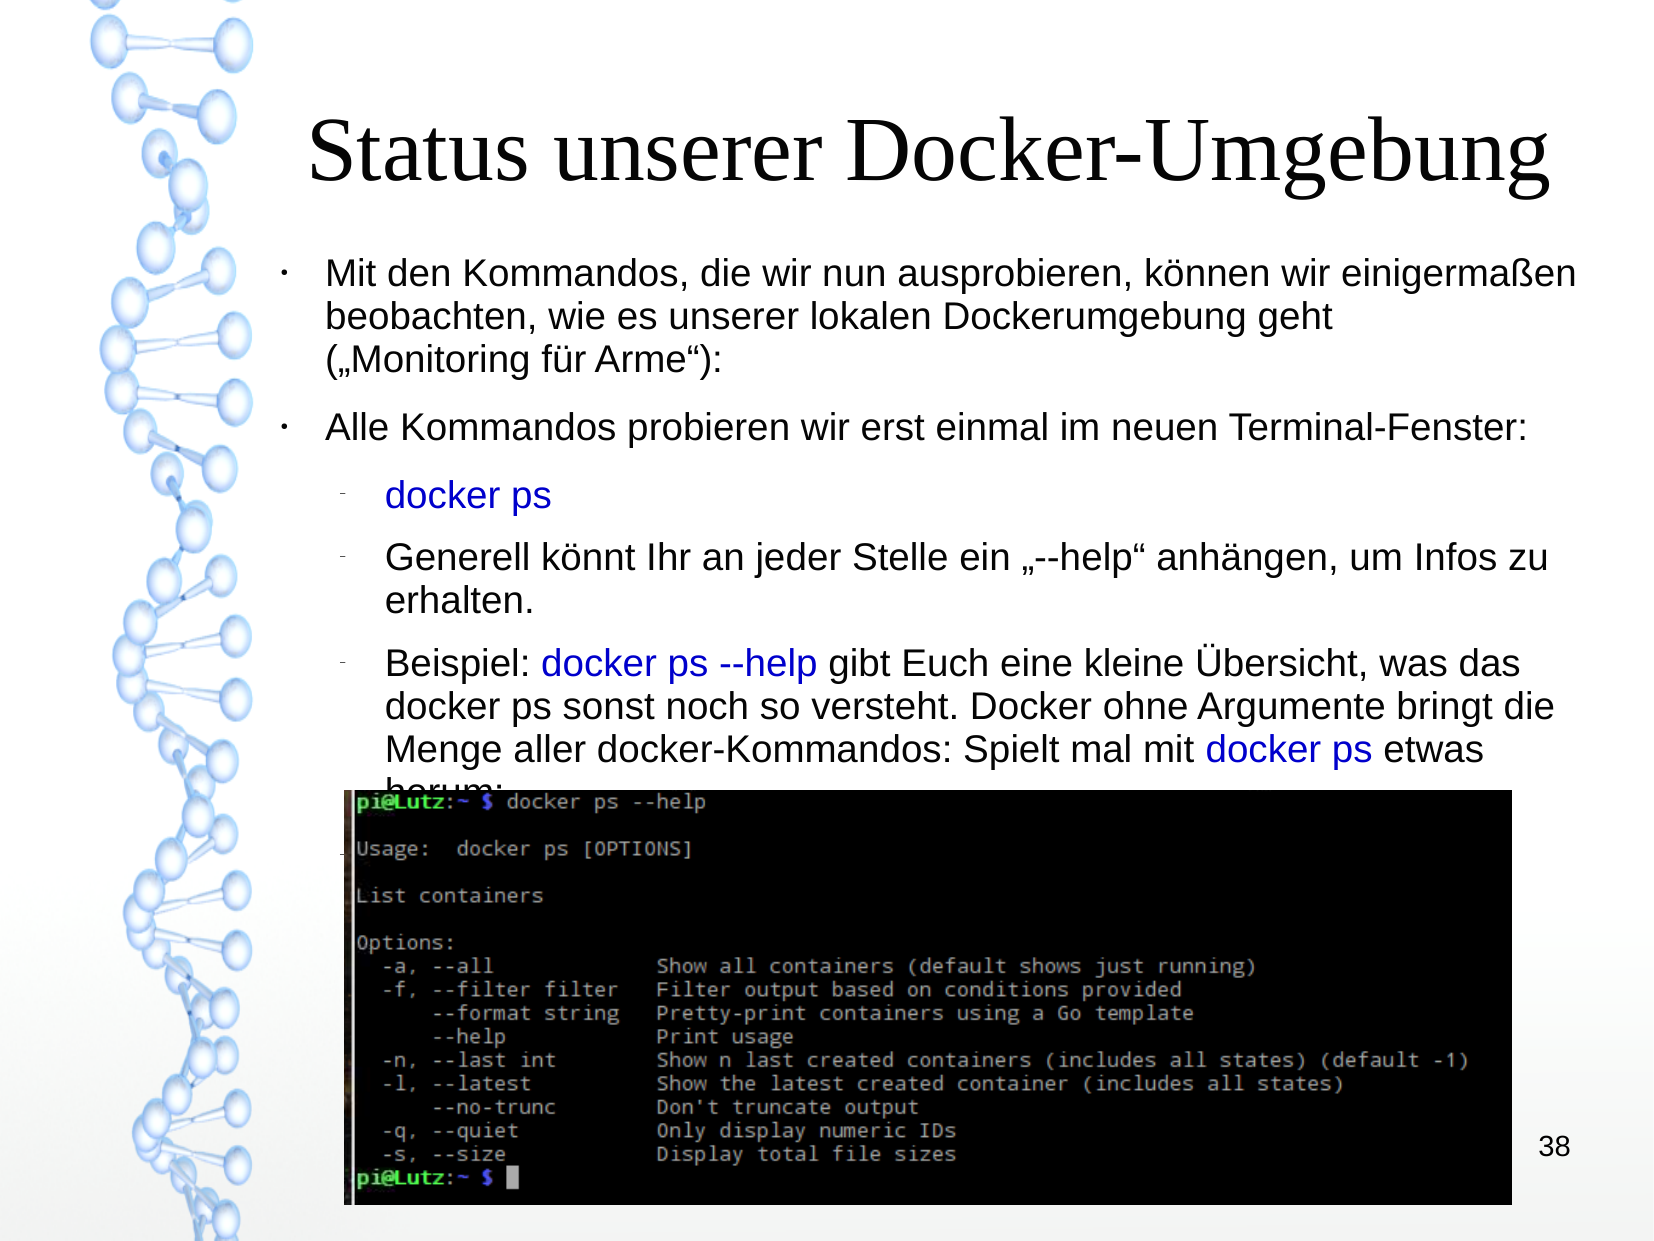

# Status unserer Docker-Umgebung
Mit den Kommandos, die wir nun ausprobieren, können wir einigermaßen beobachten, wie es unserer lokalen Dockerumgebung geht
(„Monitoring für Arme“):
Alle Kommandos probieren wir erst einmal im neuen Terminal-Fenster:
docker ps
Generell könnt Ihr an jeder Stelle ein „--help“ anhängen, um Infos zu erhalten.
Beispiel: docker ps --help gibt Euch eine kleine Übersicht, was das docker ps sonst noch so versteht. Docker ohne Argumente bringt die Menge aller docker-Kommandos: Spielt mal mit docker ps etwas herum:
38